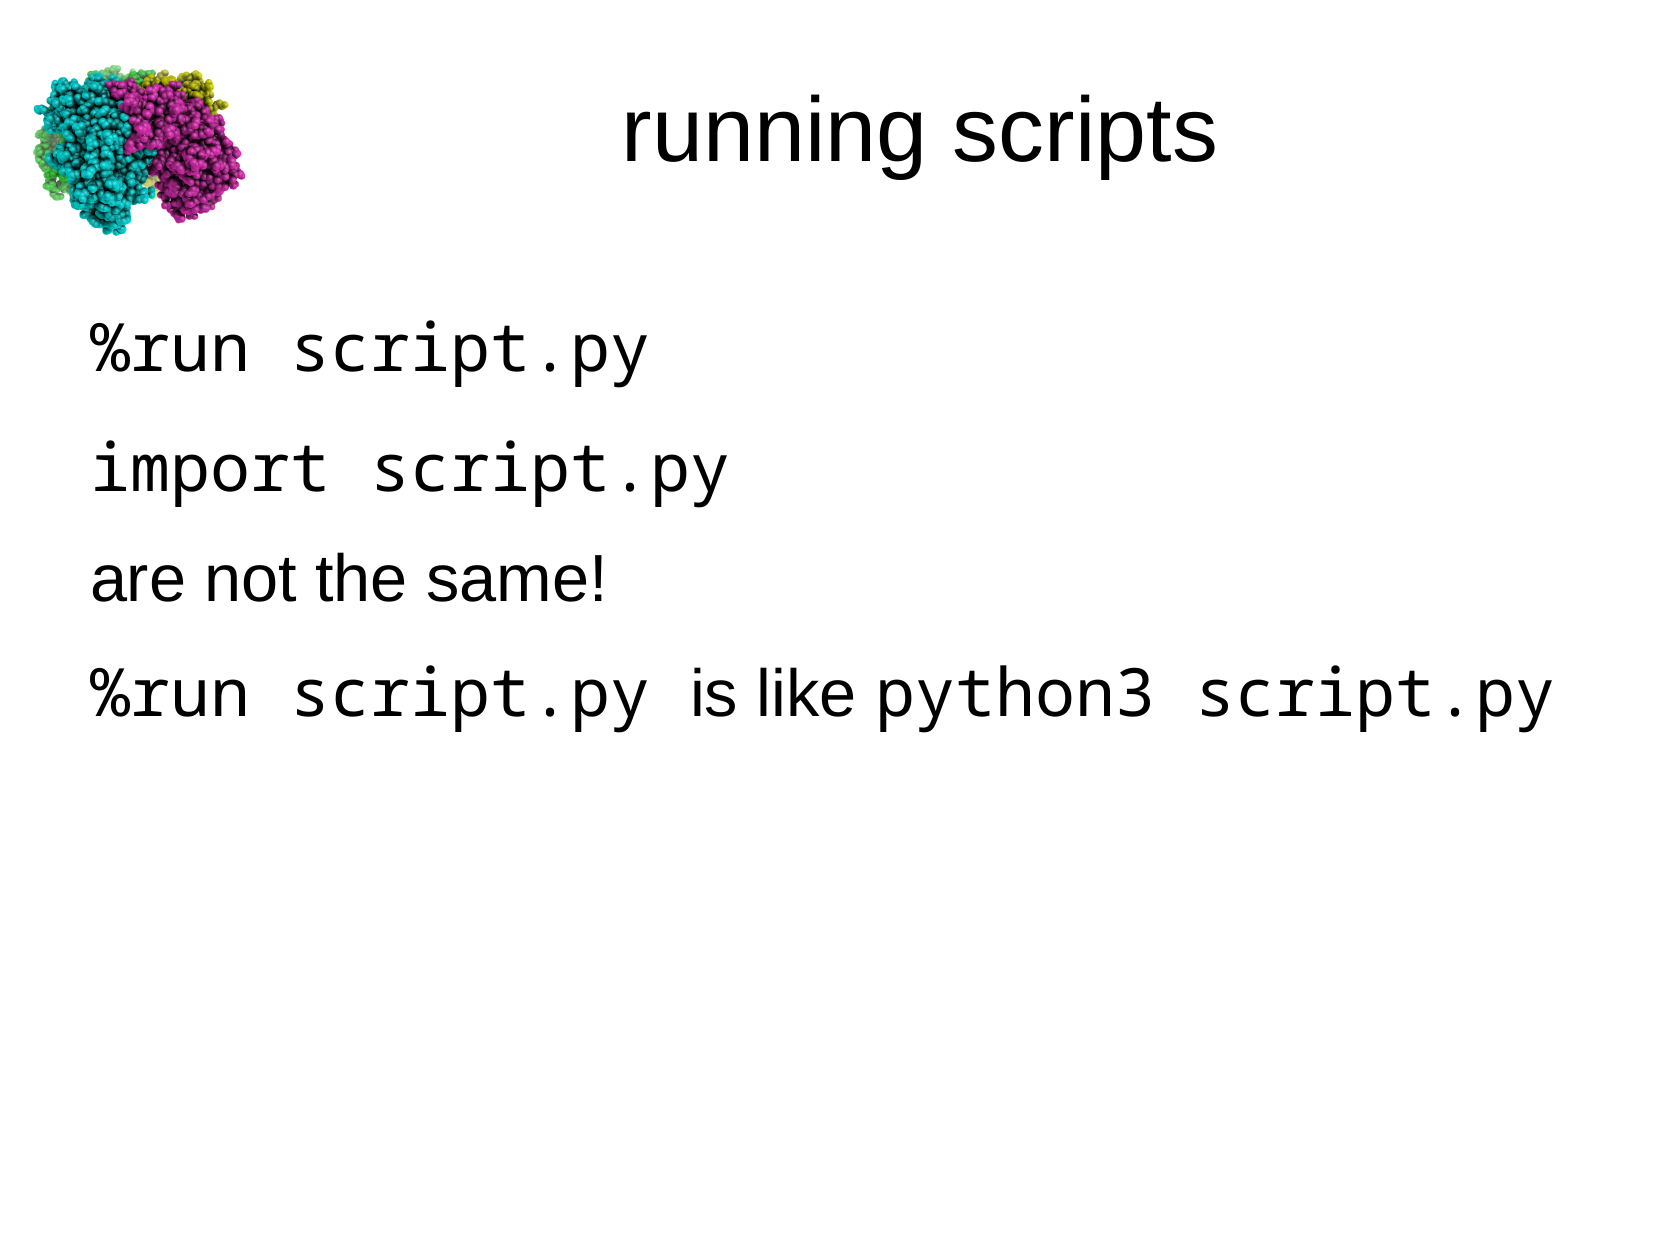

# running scripts
%run script.py
import script.py
are not the same!
%run script.py is like python3 script.py